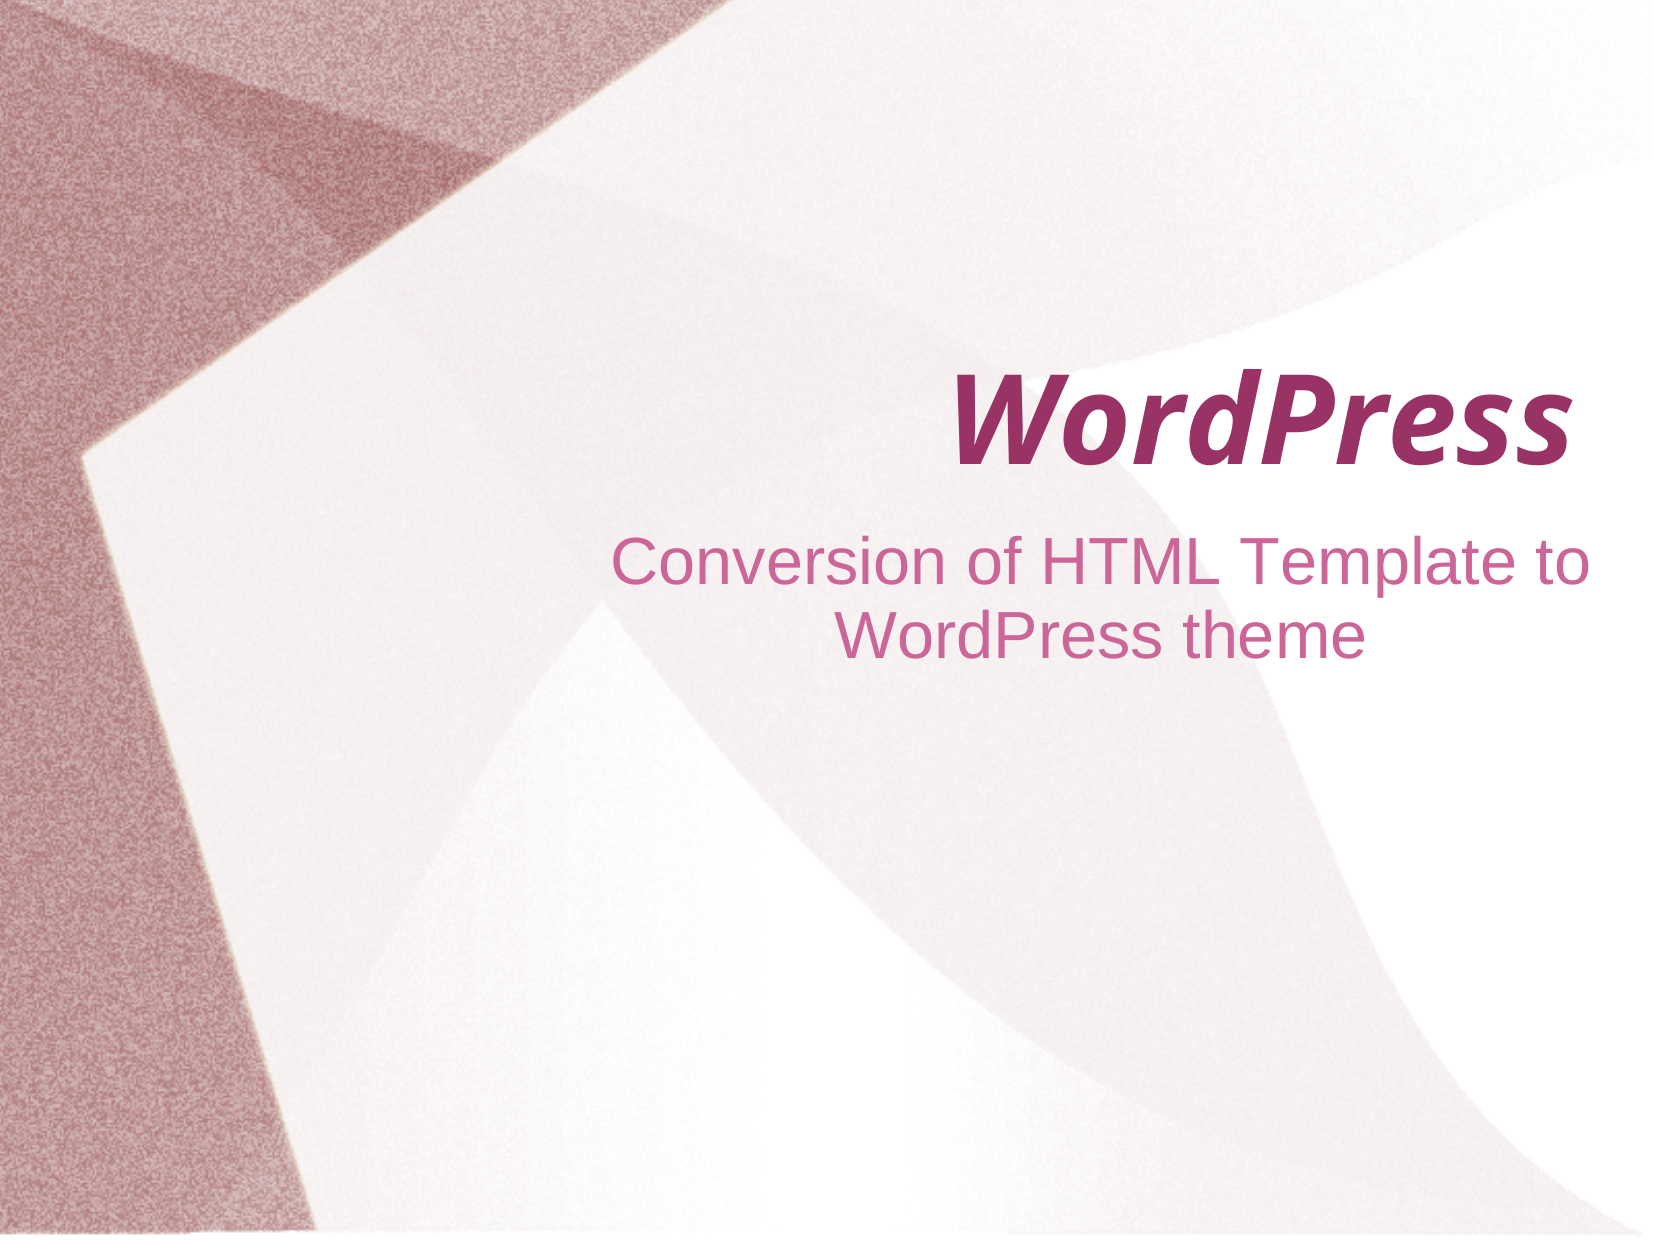

Conversion of HTML Template to WordPress theme
WordPress